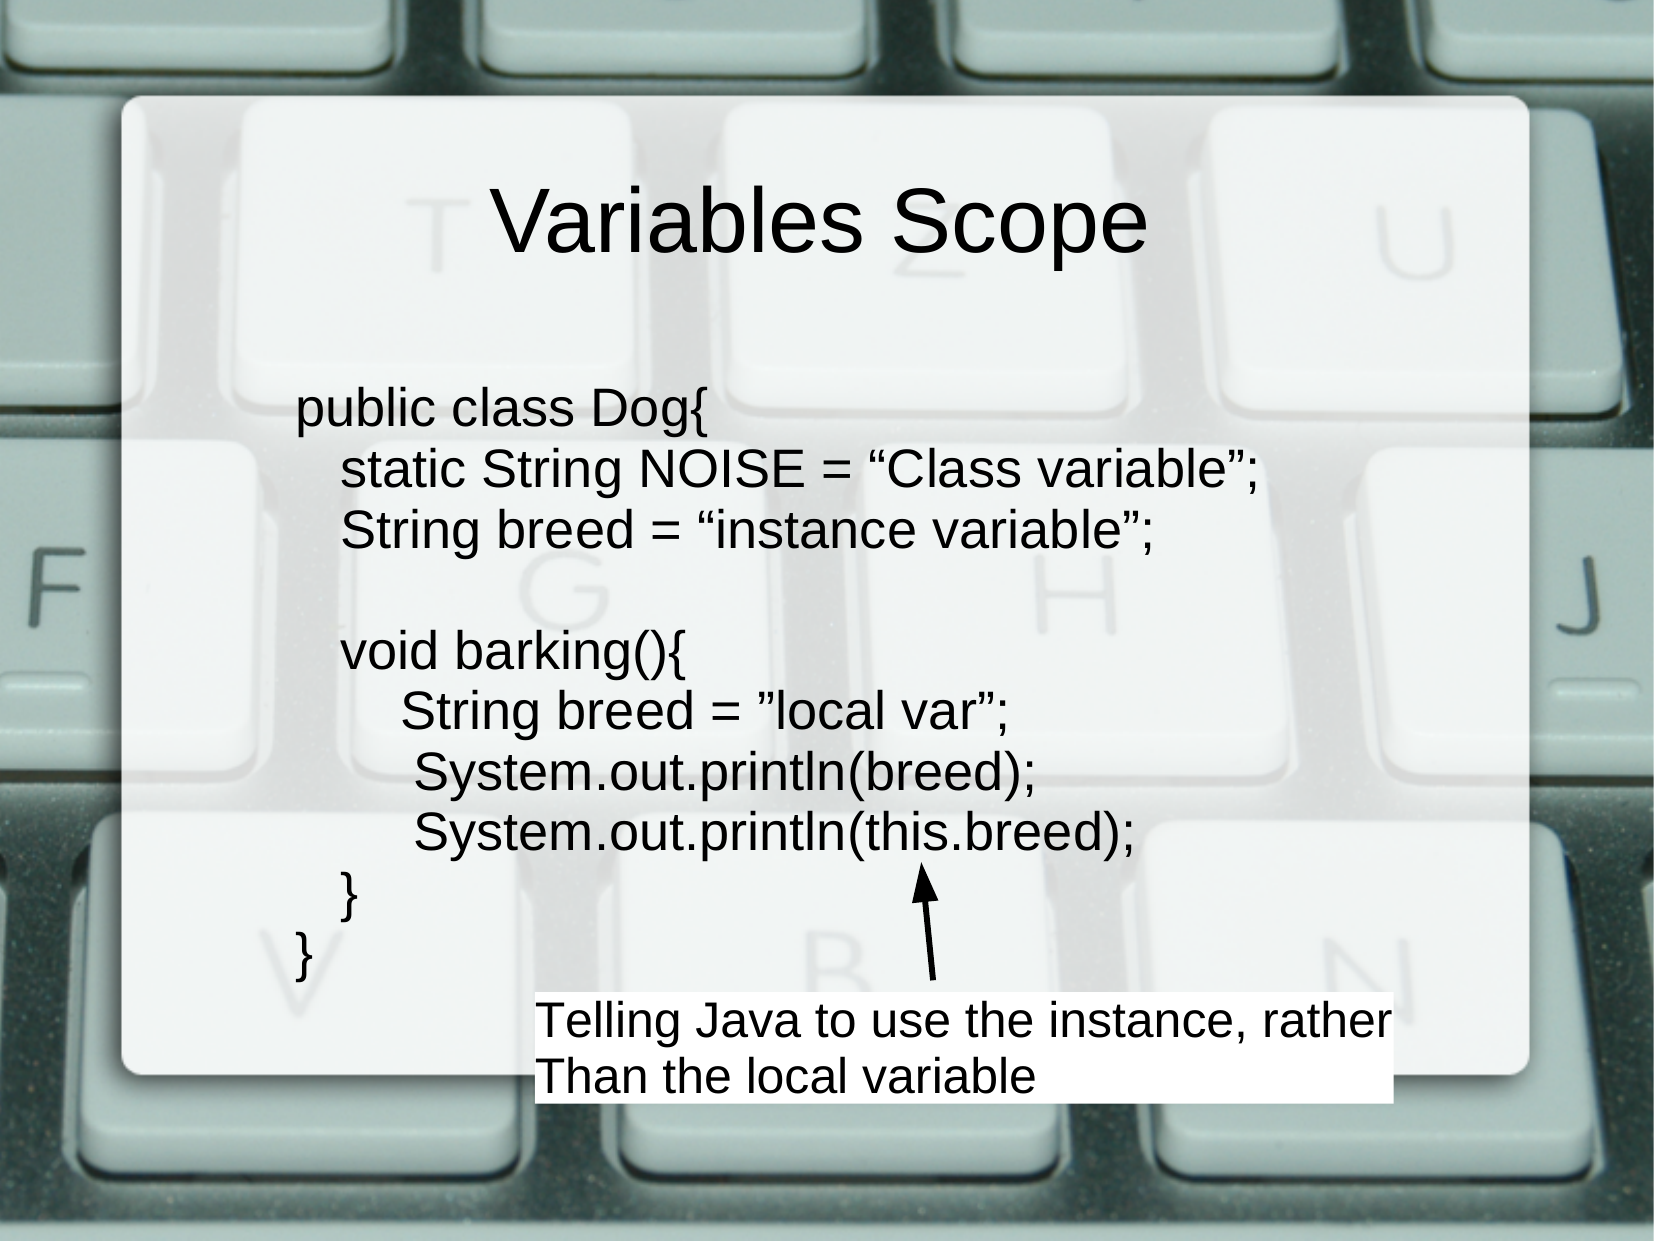

# Variables Scope
public class Dog{
 static String NOISE = “Class variable”;
 String breed = “instance variable”;
 void barking(){
 String breed = ”local var”;
	System.out.println(breed);
	System.out.println(this.breed);
 }
}
Telling Java to use the instance, rather
Than the local variable